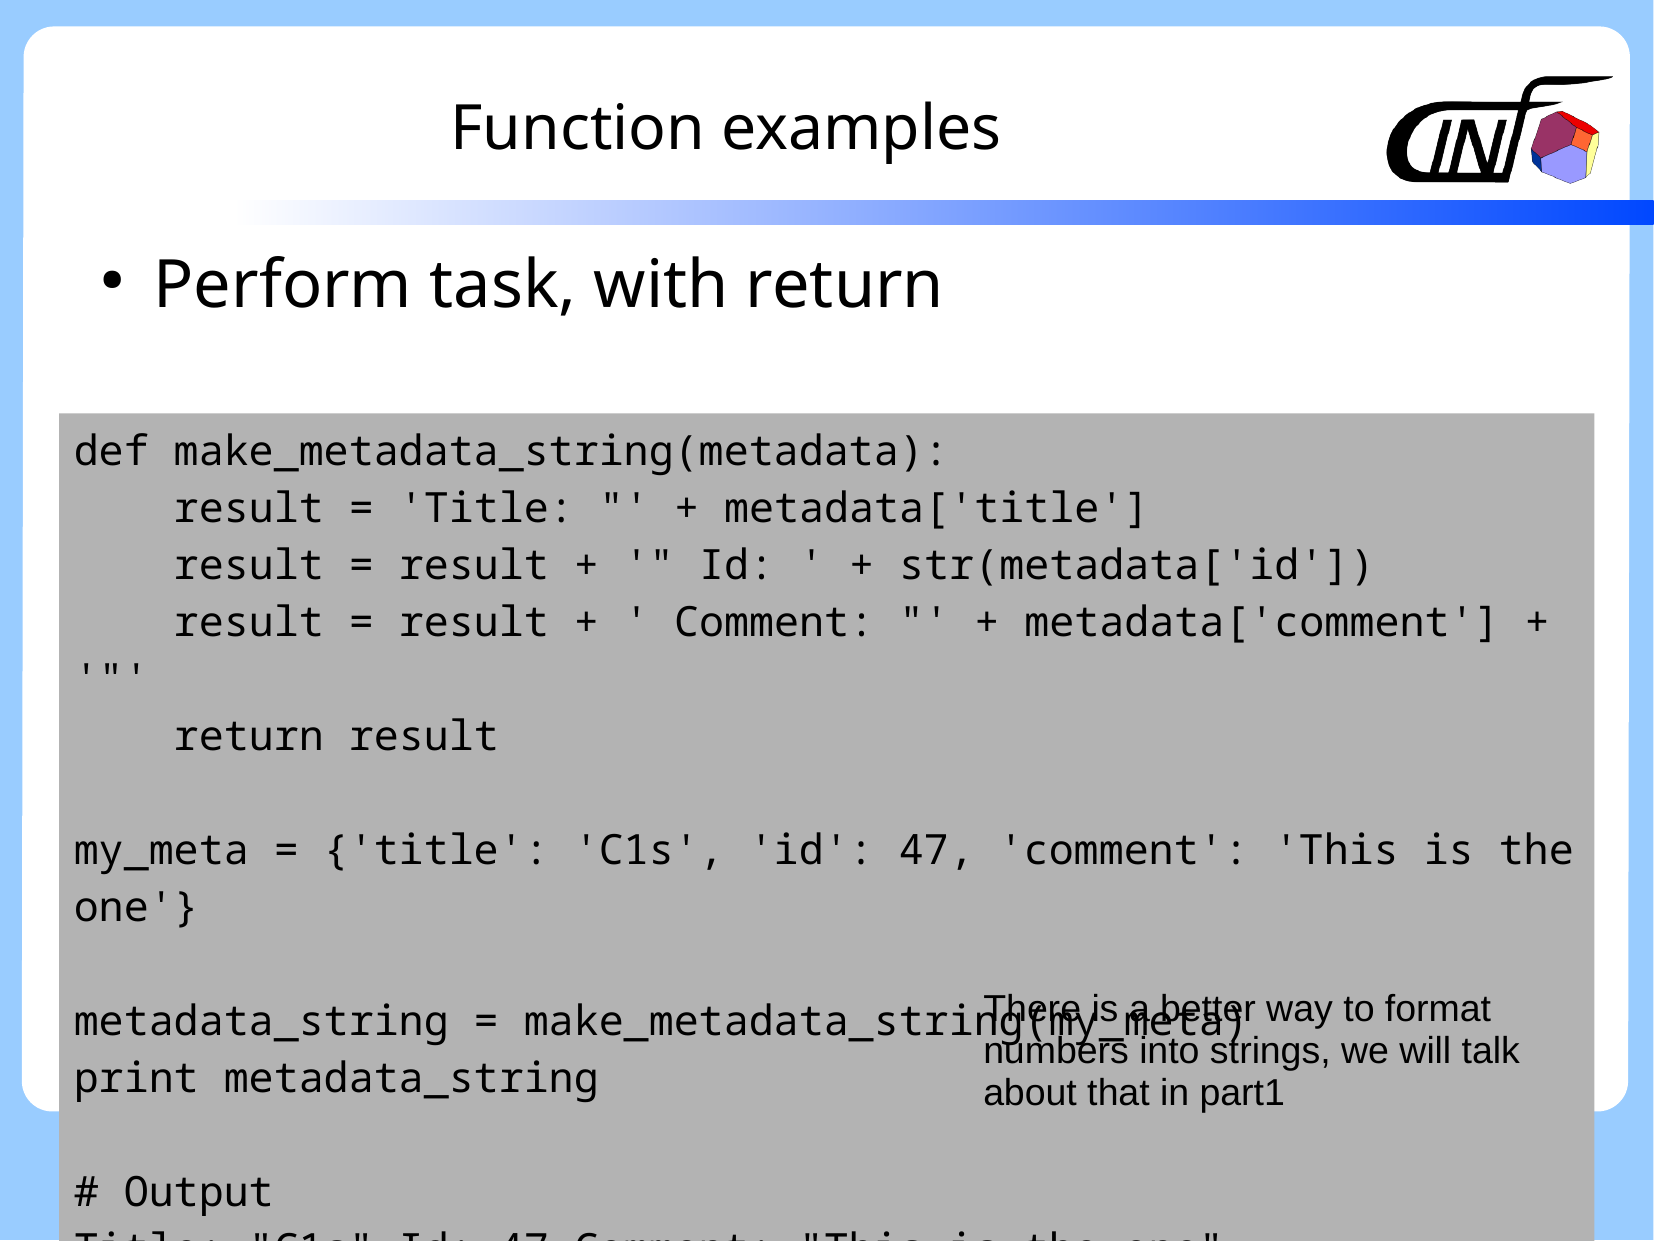

# Function examples
Perform task, with return
def make_metadata_string(metadata):
 result = 'Title: "' + metadata['title']
 result = result + '" Id: ' + str(metadata['id'])
 result = result + ' Comment: "' + metadata['comment'] + '"'
 return result
my_meta = {'title': 'C1s', 'id': 47, 'comment': 'This is the one'}
metadata_string = make_metadata_string(my_meta)
print metadata_string
# Output
Title: "C1s" Id: 47 Comment: "This is the one"
There is a better way to format
numbers into strings, we will talk
about that in part1